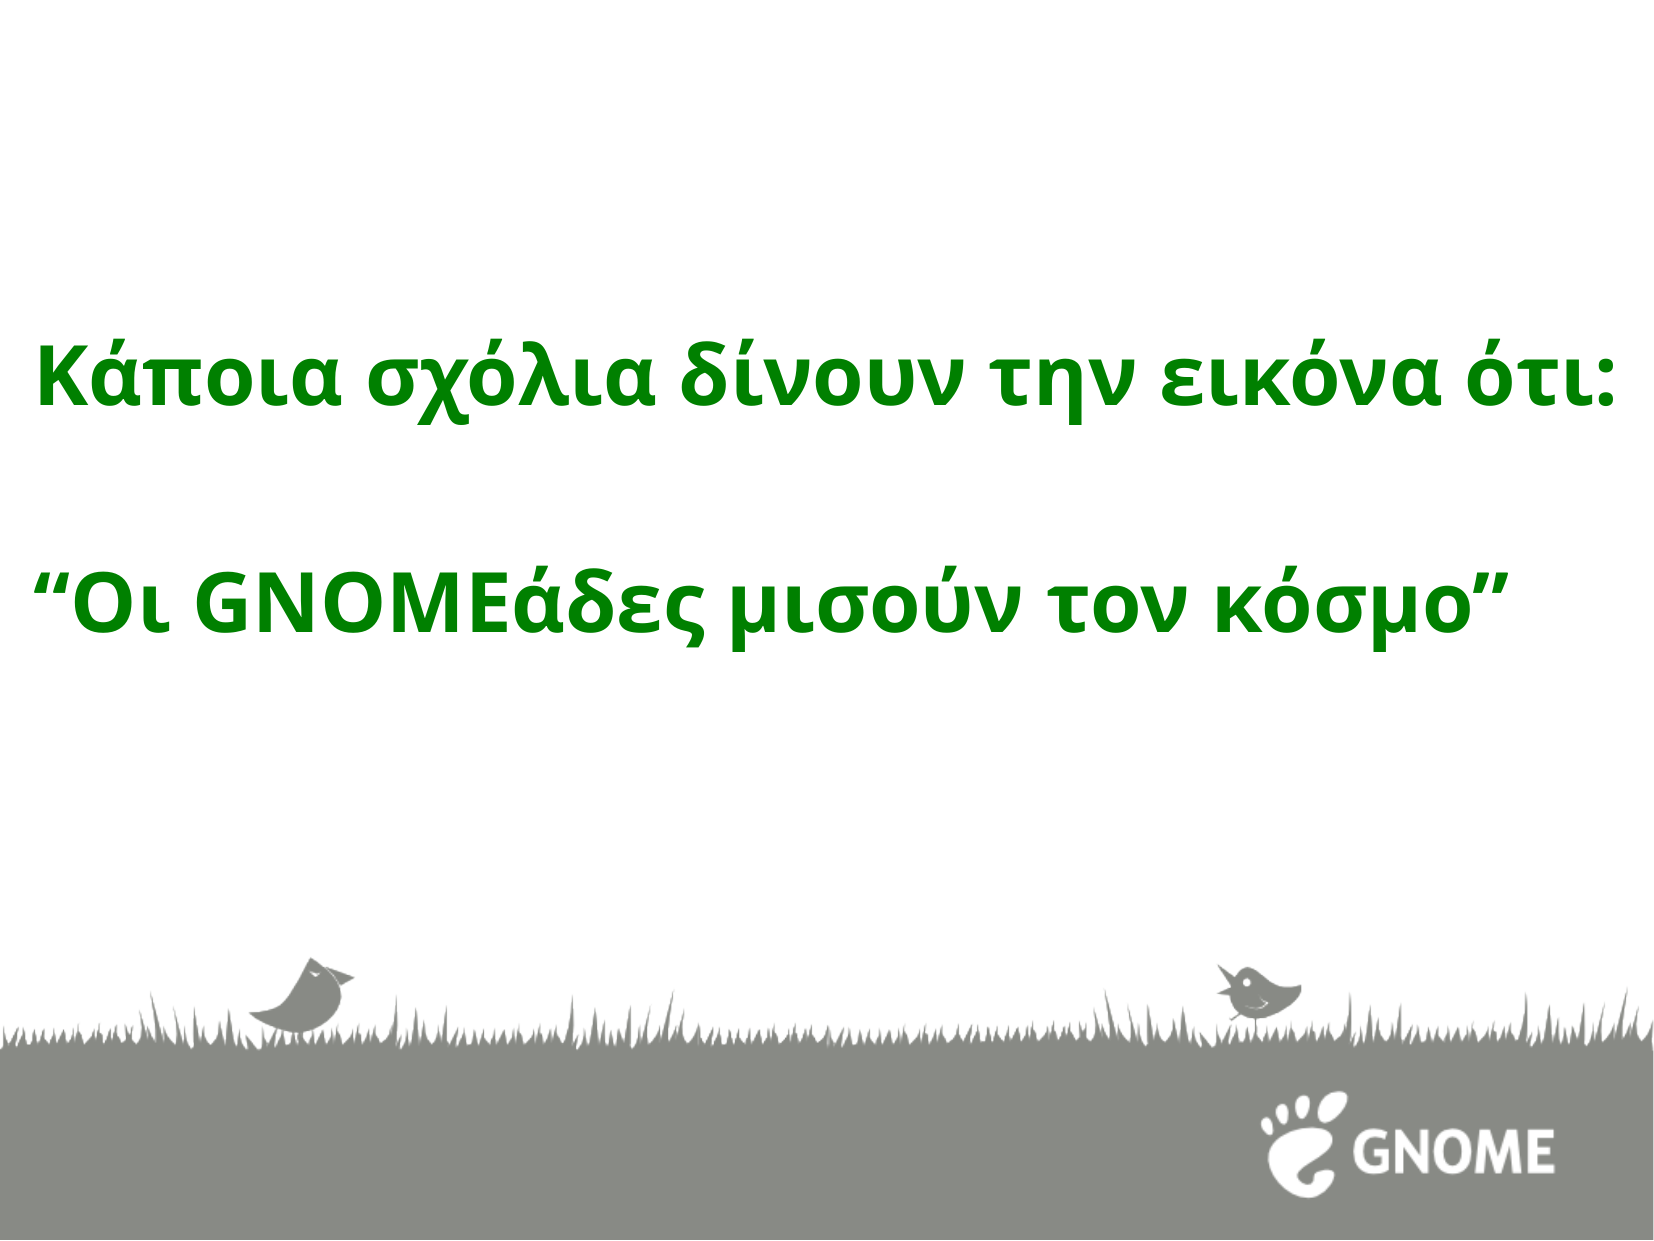

Κάποια σχόλια δίνουν την εικόνα ότι:
“Οι GNOMEάδες μισούν τον κόσμο”